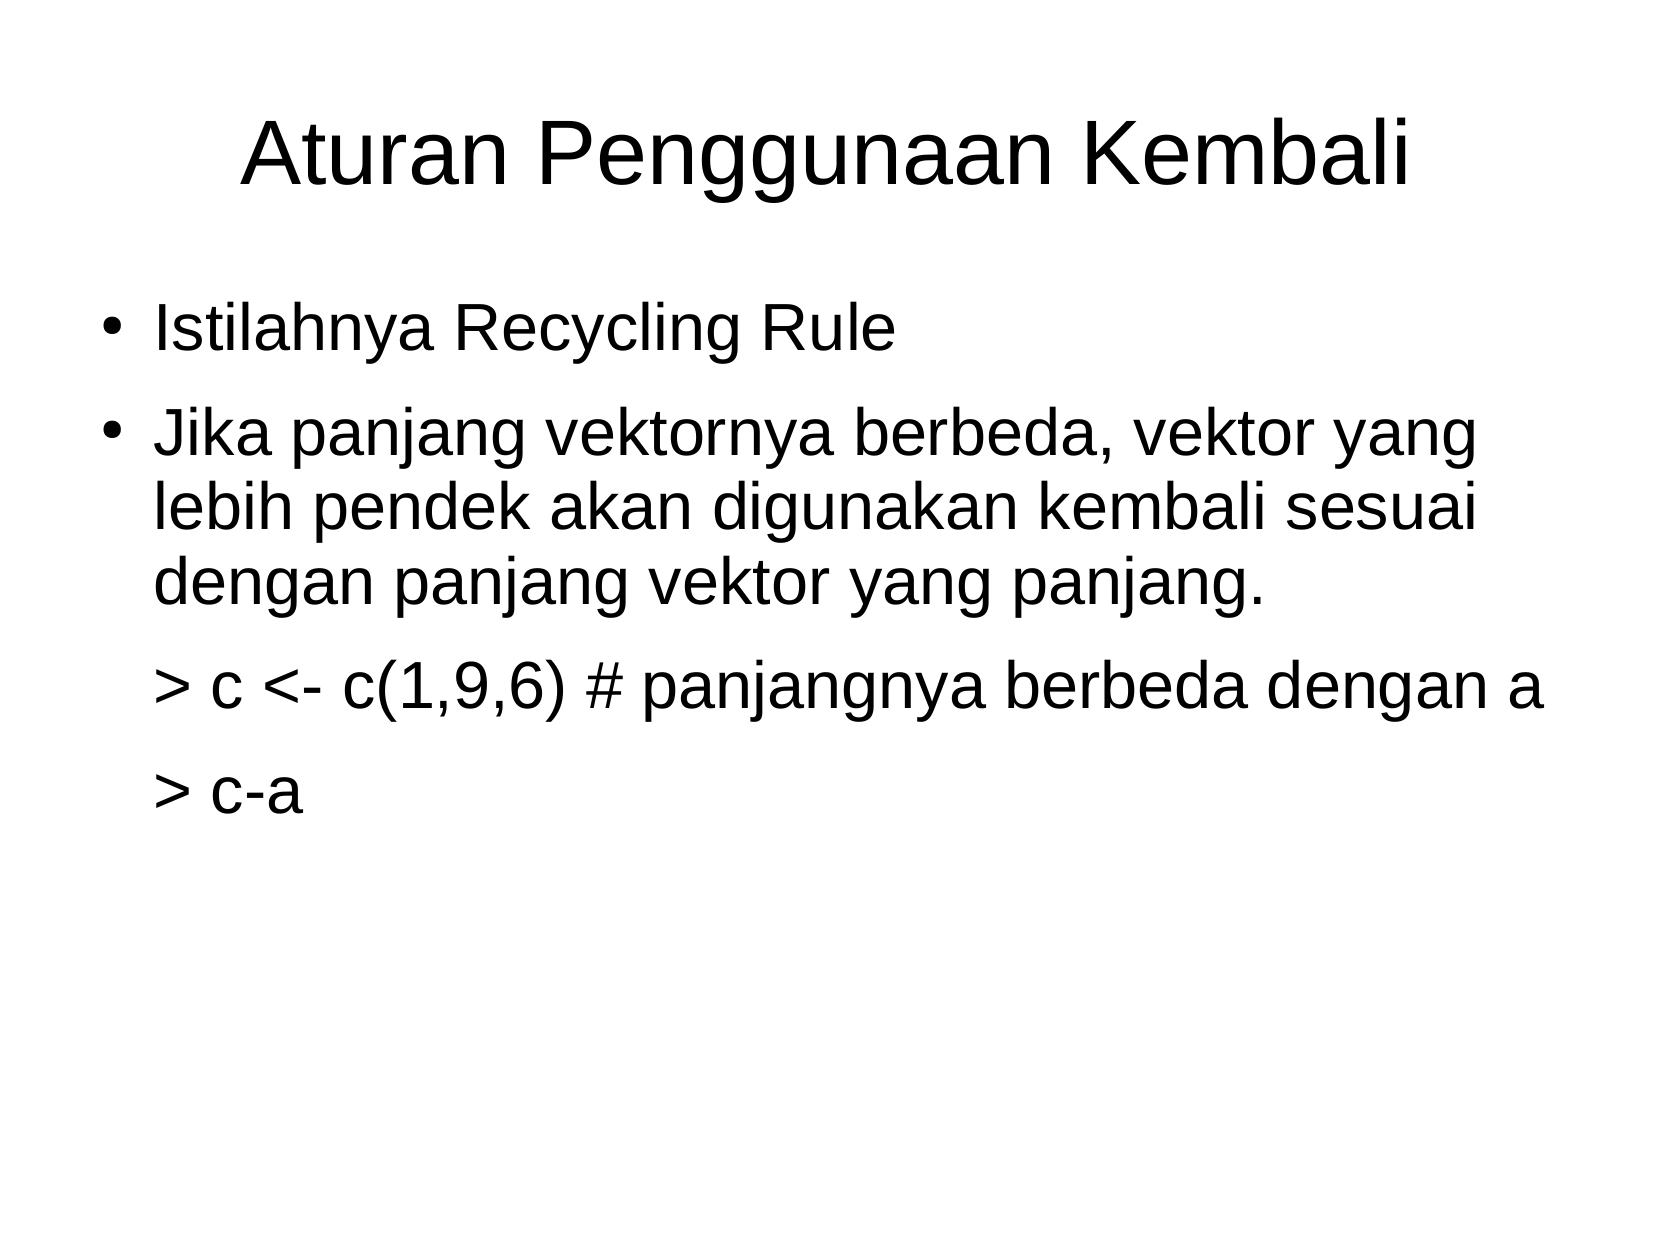

# Aturan Penggunaan Kembali
Istilahnya Recycling Rule
Jika panjang vektornya berbeda, vektor yang lebih pendek akan digunakan kembali sesuai dengan panjang vektor yang panjang.
> c <- c(1,9,6) # panjangnya berbeda dengan a
> c-a